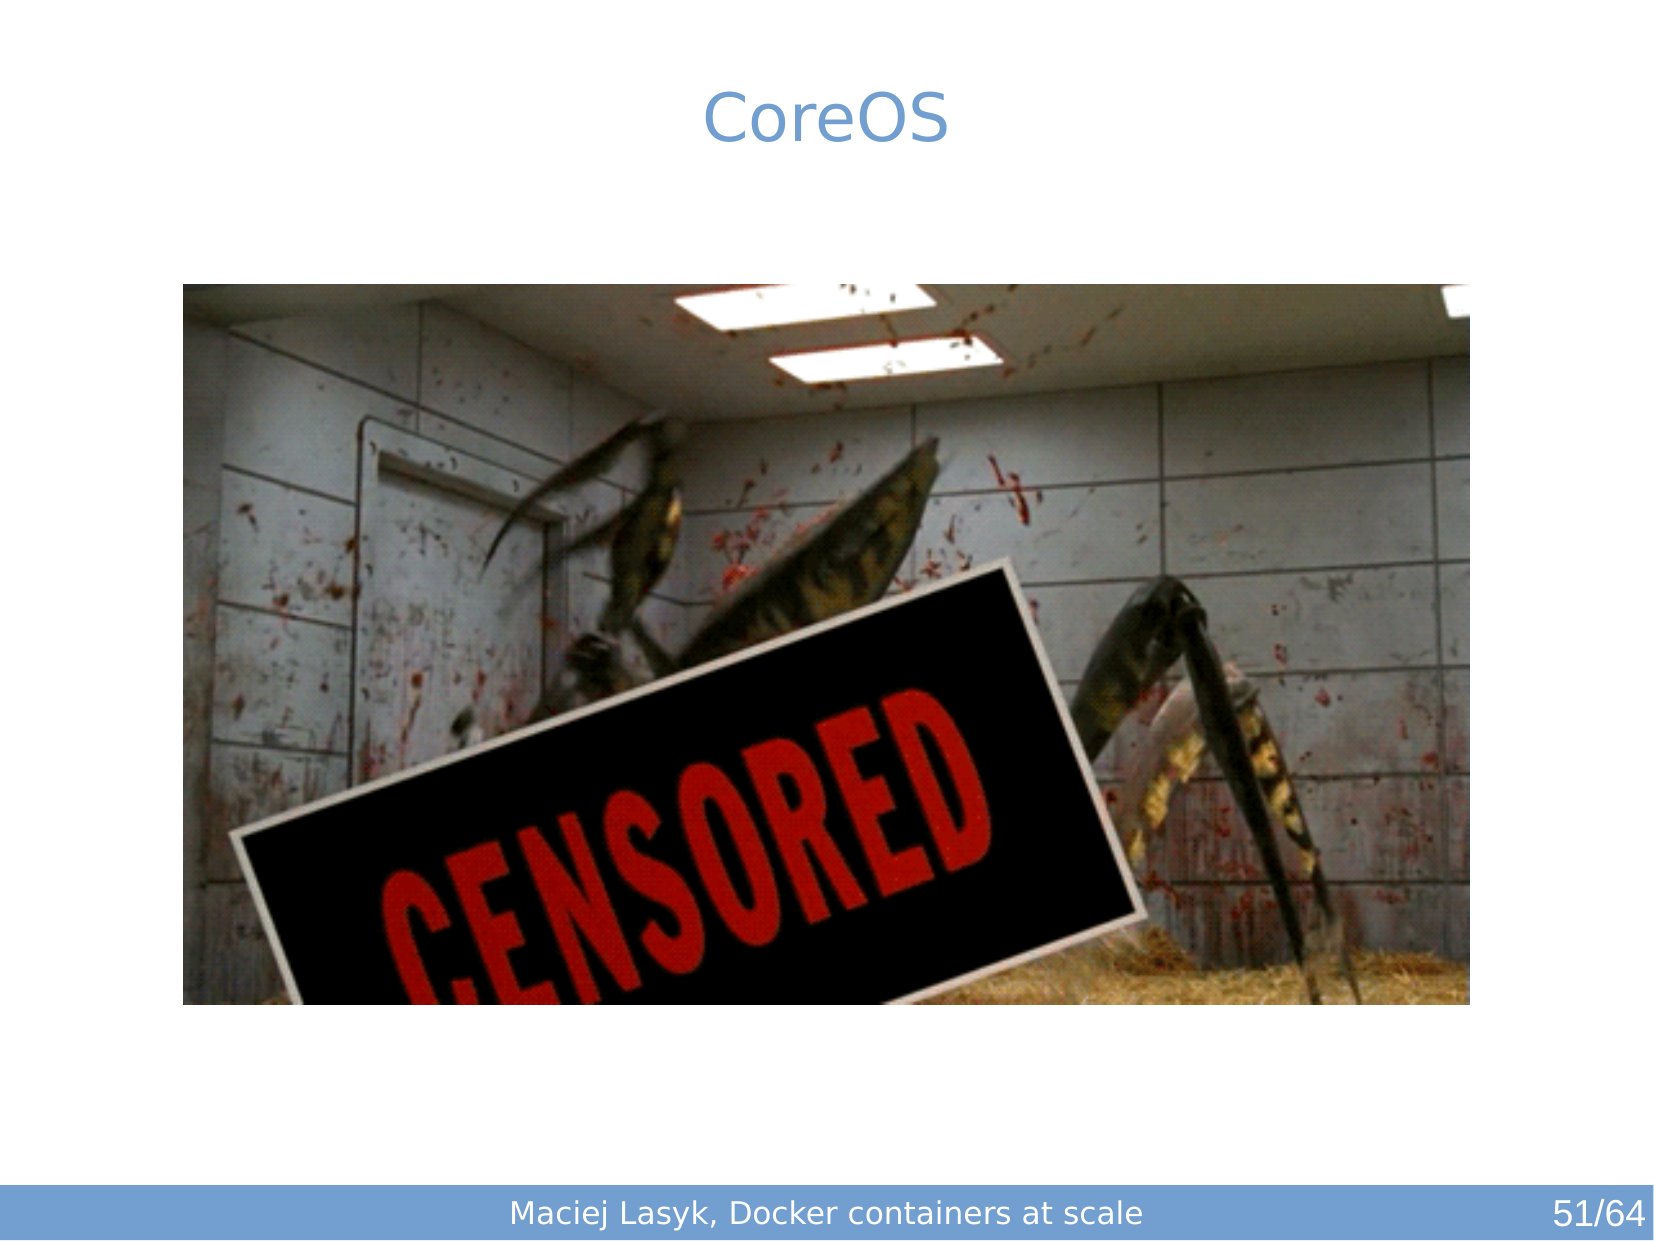

CoreOS
 51/64
Maciej Lasyk, Docker containers at scale